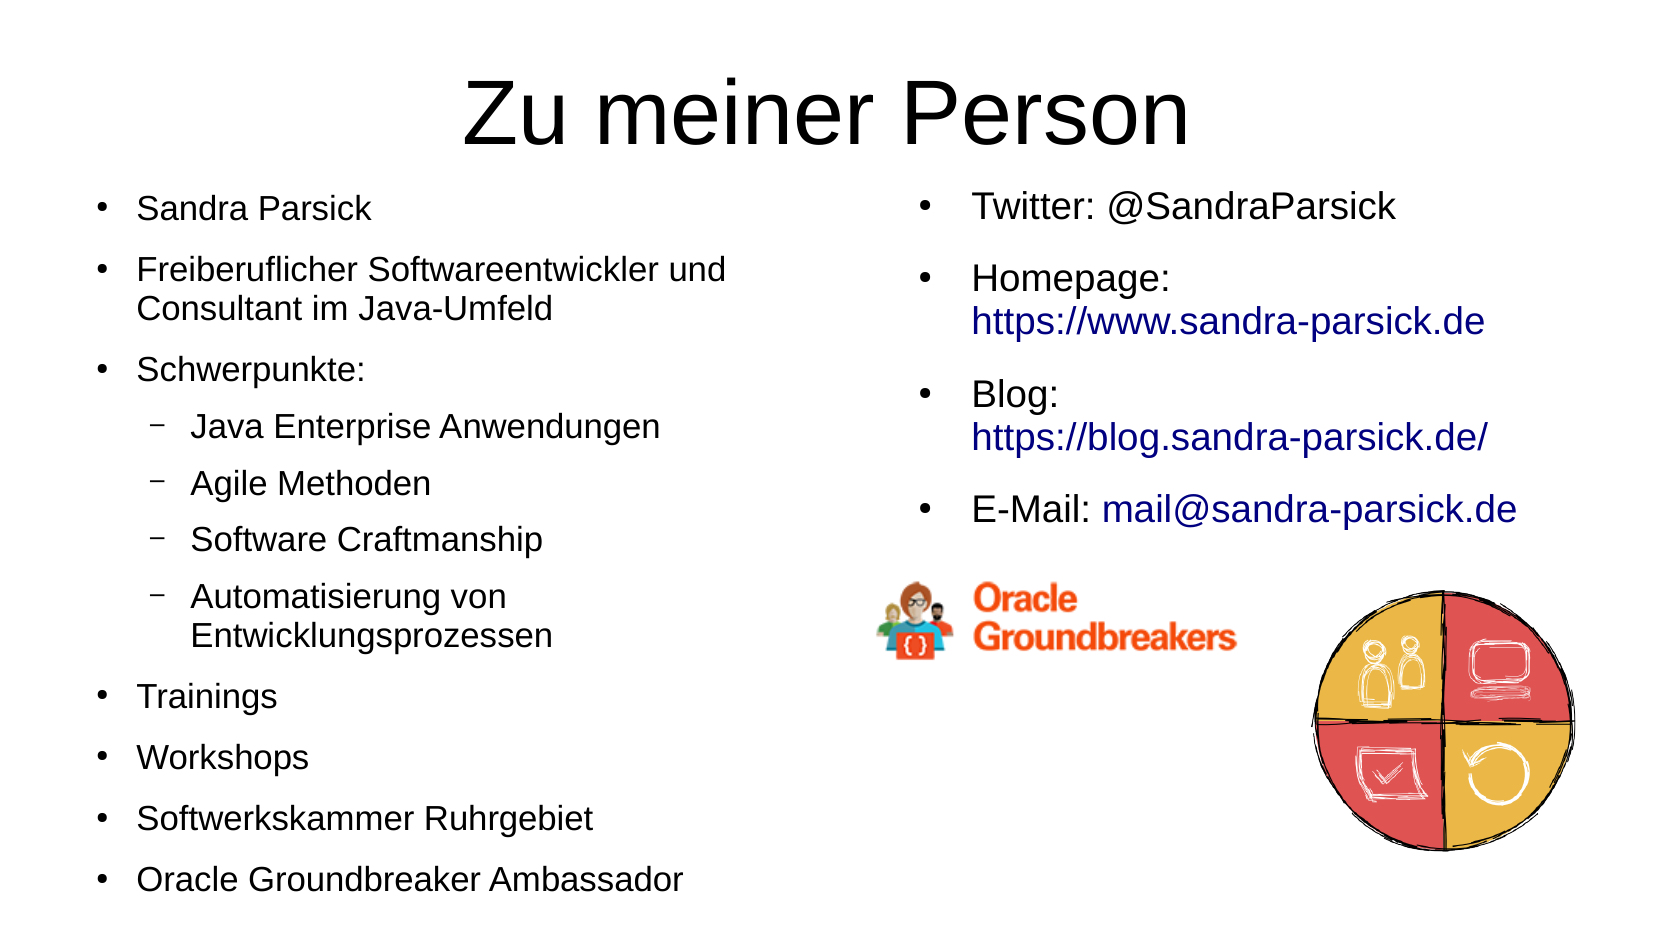

# Zu meiner Person
Twitter: @SandraParsick
Homepage: https://www.sandra-parsick.de
Blog: https://blog.sandra-parsick.de/
E-Mail: mail@sandra-parsick.de
Sandra Parsick
Freiberuflicher Softwareentwickler und Consultant im Java-Umfeld
Schwerpunkte:
Java Enterprise Anwendungen
Agile Methoden
Software Craftmanship
Automatisierung von Entwicklungsprozessen
Trainings
Workshops
Softwerkskammer Ruhrgebiet
Oracle Groundbreaker Ambassador